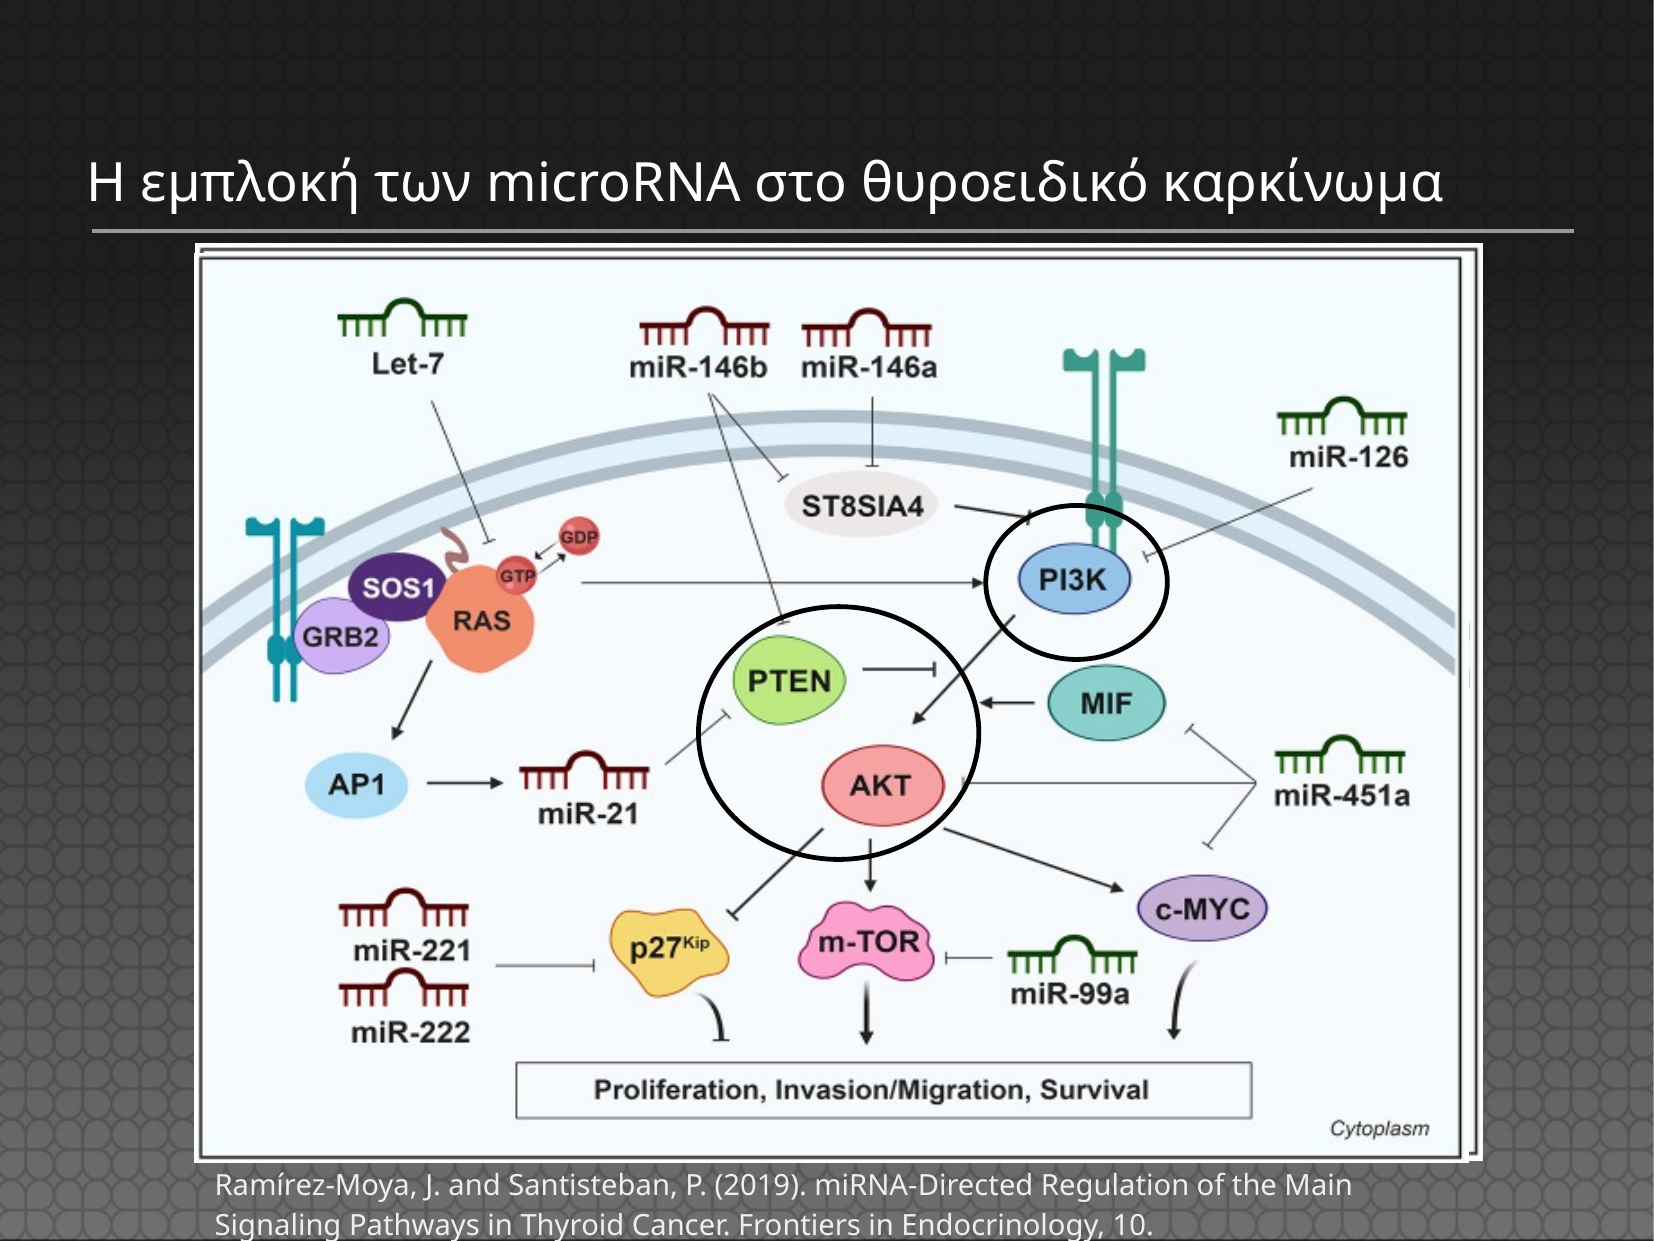

# Η εμπλοκή των microRNA στο θυροειδικό καρκίνωμα
RTKs:
RET/PTC
Ramírez-Moya, J. and Santisteban, P. (2019). miRNA-Directed Regulation of the Main Signaling Pathways in Thyroid Cancer. Frontiers in Endocrinology, 10.